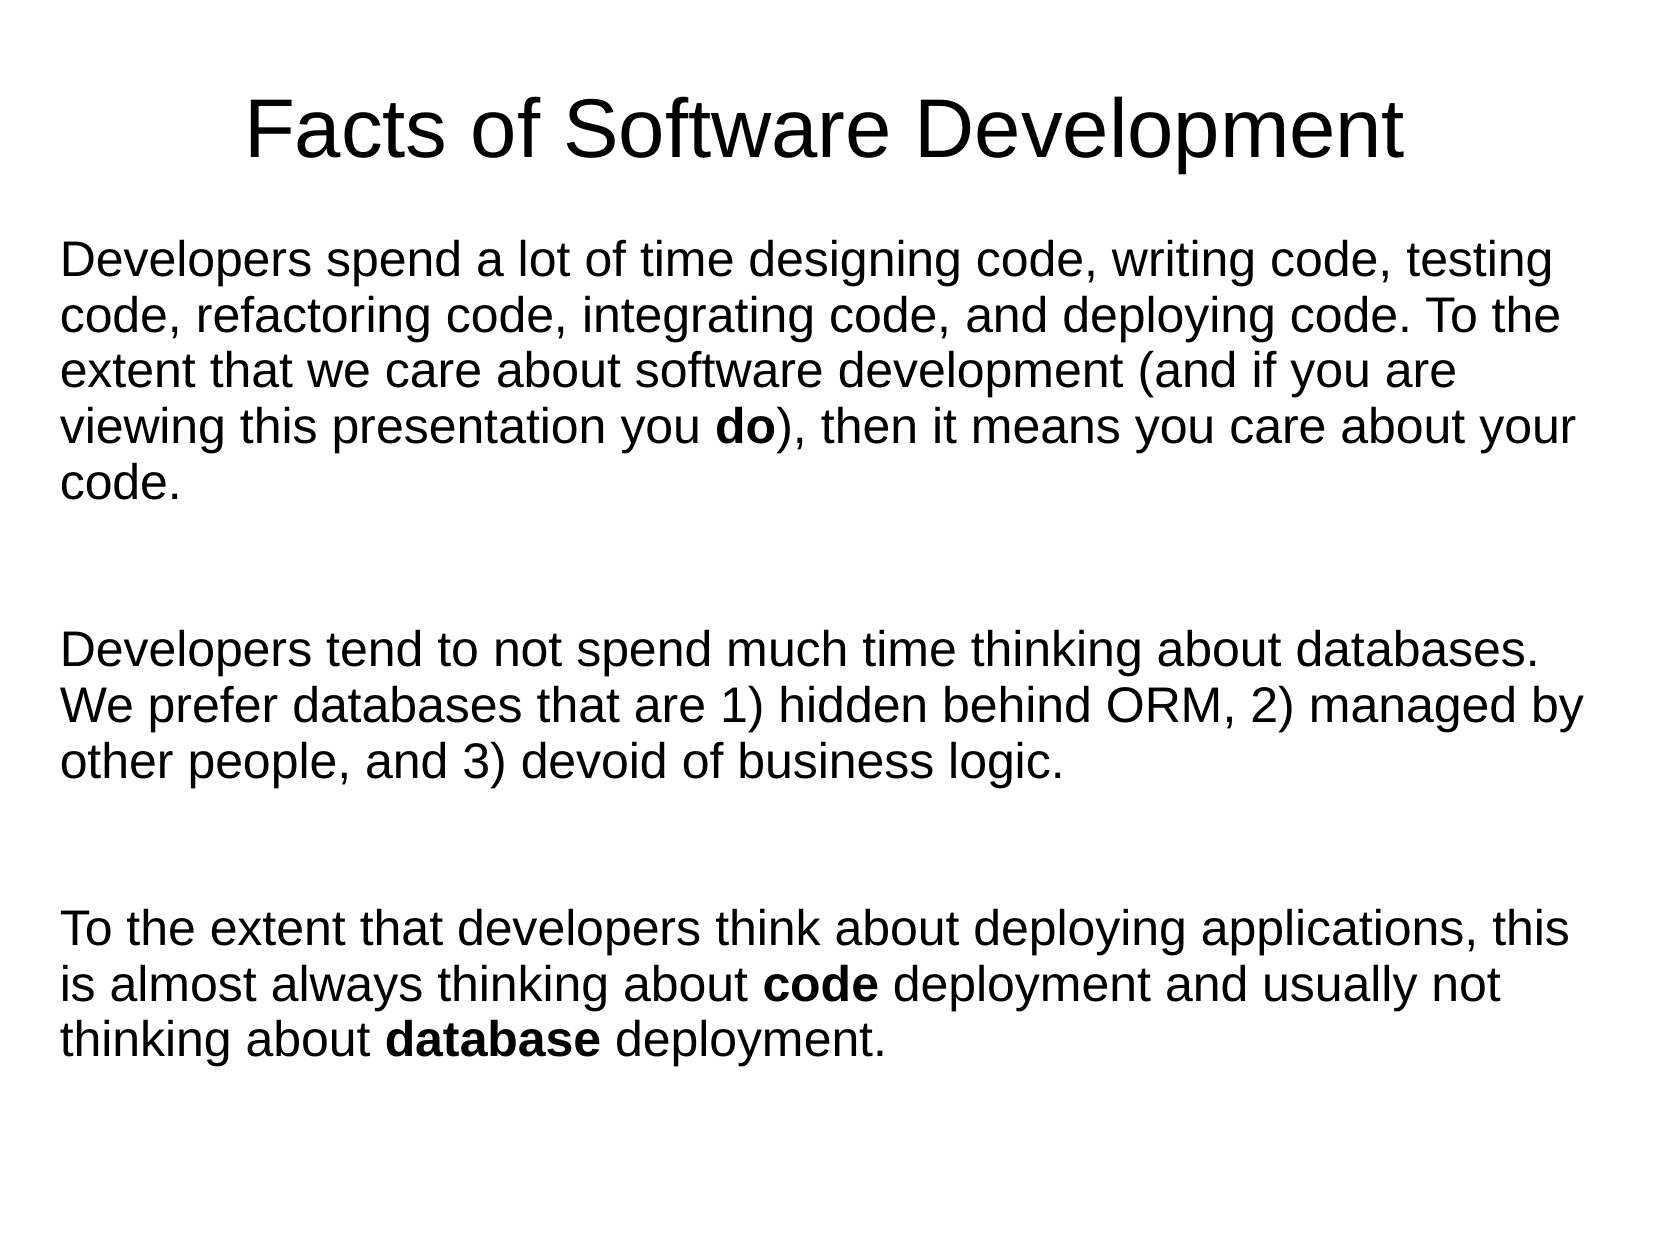

Facts of Software Development
Developers spend a lot of time designing code, writing code, testing code, refactoring code, integrating code, and deploying code. To the extent that we care about software development (and if you are viewing this presentation you do), then it means you care about your code.
Developers tend to not spend much time thinking about databases. We prefer databases that are 1) hidden behind ORM, 2) managed by other people, and 3) devoid of business logic.
To the extent that developers think about deploying applications, this is almost always thinking about code deployment and usually not thinking about database deployment.